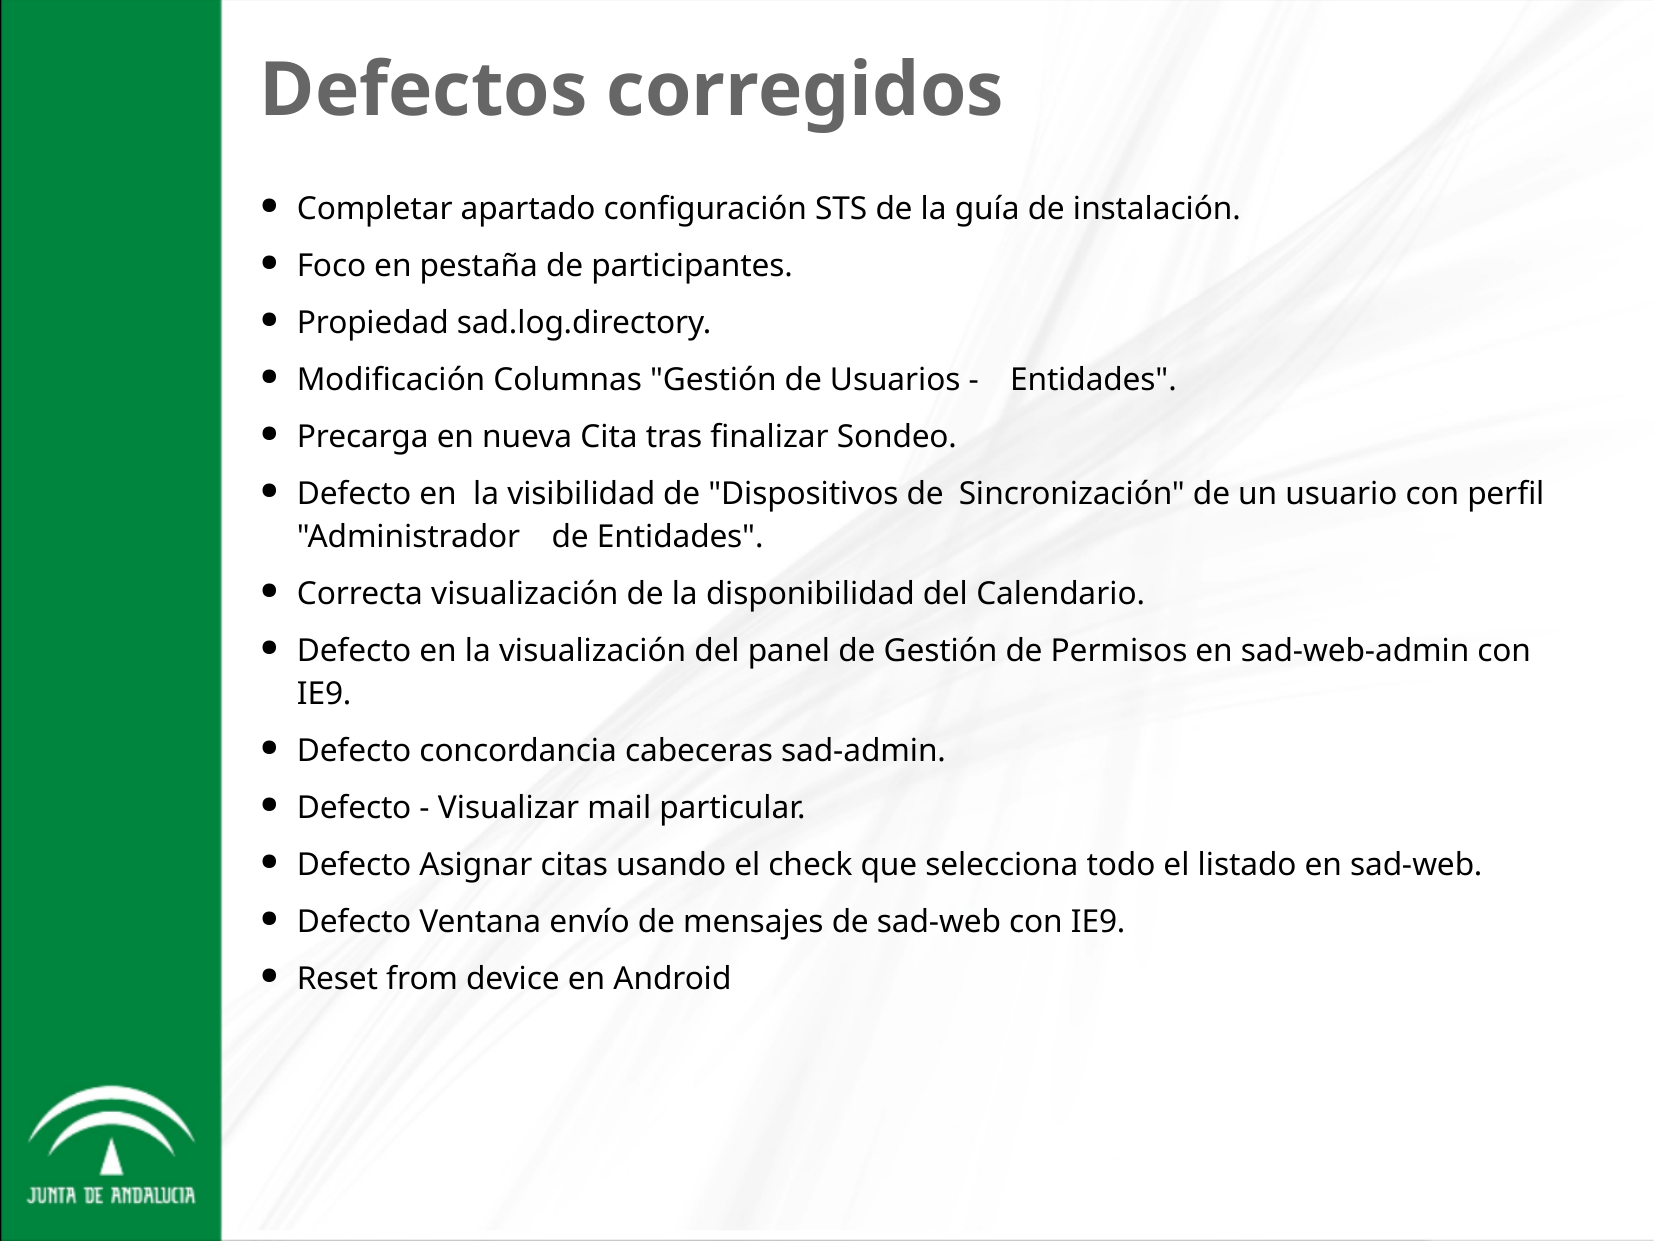

# Defectos corregidos
Completar apartado configuración STS de la guía de instalación.
Foco en pestaña de participantes.
Propiedad sad.log.directory.
Modificación Columnas "Gestión de Usuarios - 	Entidades".
Precarga en nueva Cita tras finalizar Sondeo.
Defecto en la visibilidad de "Dispositivos de 	Sincronización" de un usuario con perfil "Administrador 	de Entidades".
Correcta visualización de la disponibilidad del Calendario.
Defecto en la visualización del panel de Gestión de Permisos en sad-web-admin con IE9.
Defecto concordancia cabeceras sad-admin.
Defecto - Visualizar mail particular.
Defecto Asignar citas usando el check que selecciona todo el listado en sad-web.
Defecto Ventana envío de mensajes de sad-web con IE9.
Reset from device en Android